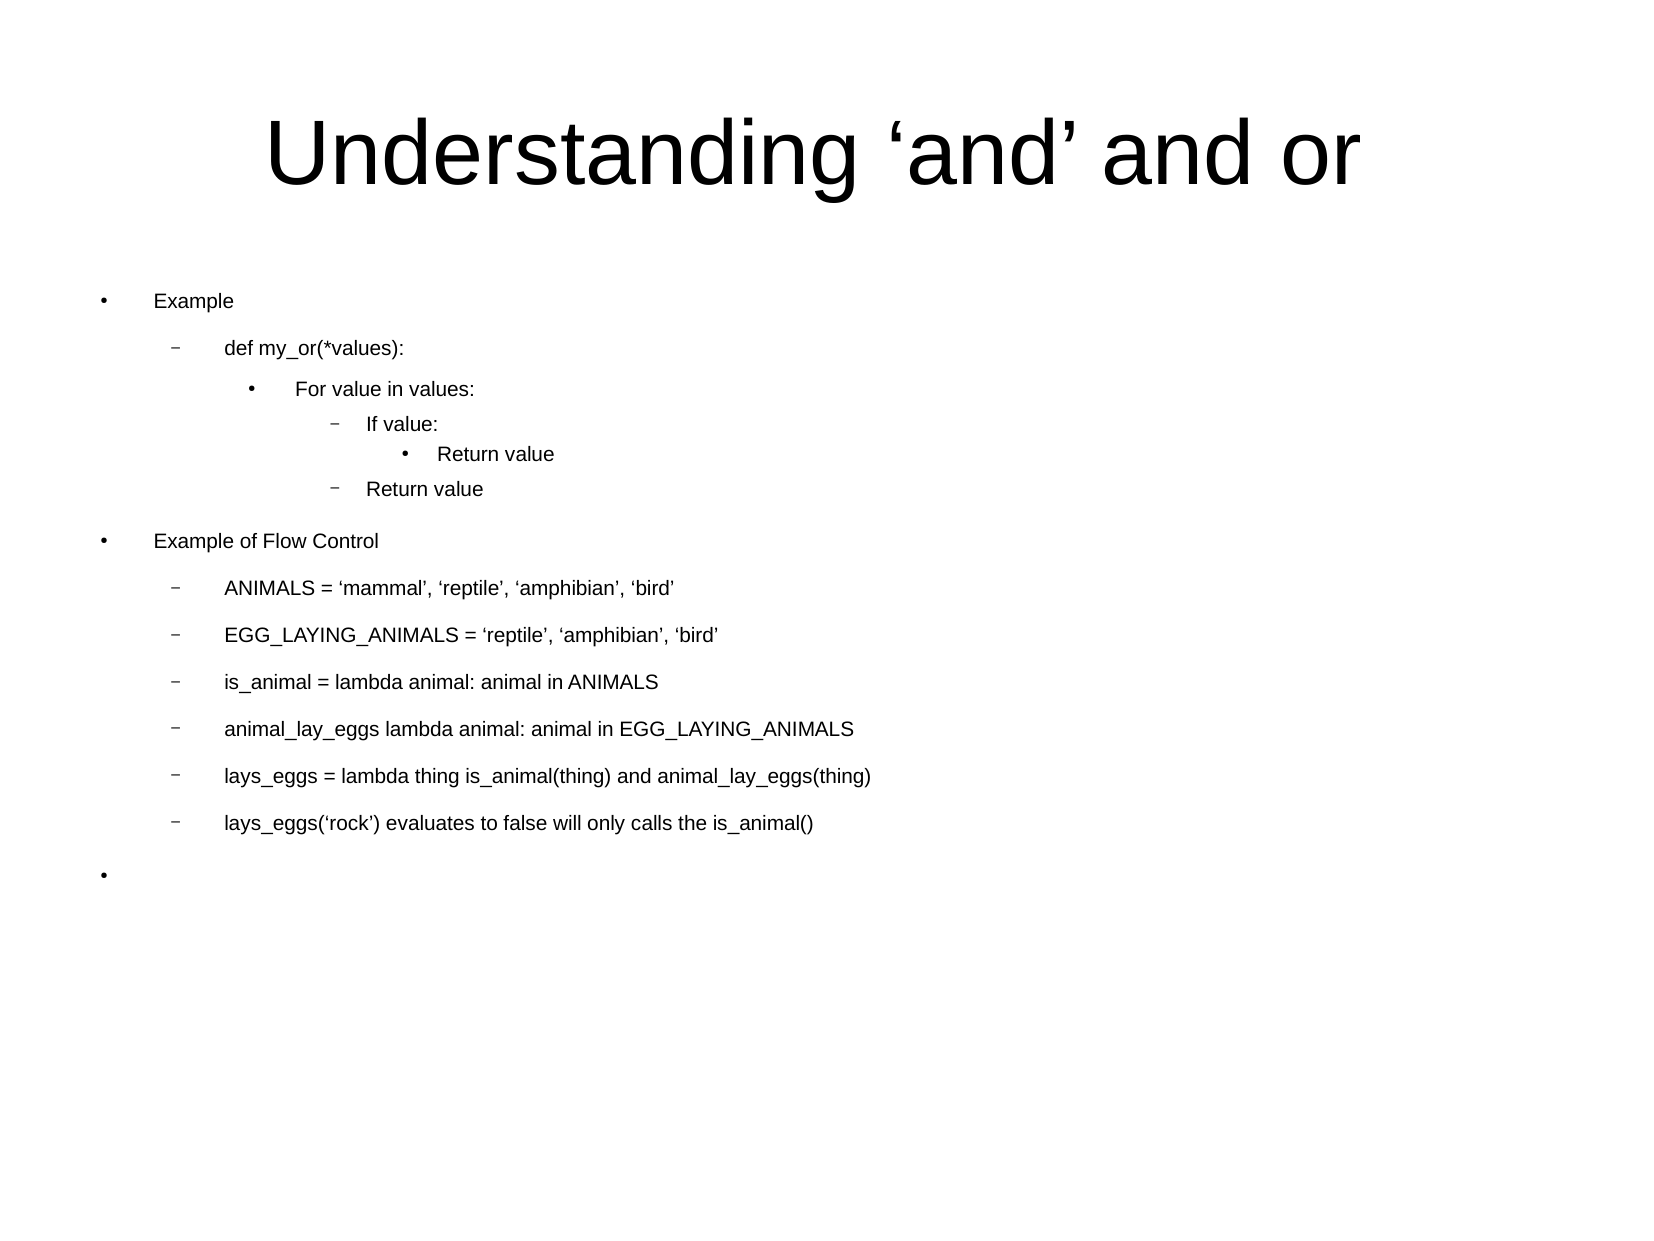

# Understanding ‘and’ and or
Example
def my_or(*values):
For value in values:
If value:
Return value
Return value
Example of Flow Control
ANIMALS = ‘mammal’, ‘reptile’, ‘amphibian’, ‘bird’
EGG_LAYING_ANIMALS = ‘reptile’, ‘amphibian’, ‘bird’
is_animal = lambda animal: animal in ANIMALS
animal_lay_eggs lambda animal: animal in EGG_LAYING_ANIMALS
lays_eggs = lambda thing is_animal(thing) and animal_lay_eggs(thing)
lays_eggs(‘rock’) evaluates to false will only calls the is_animal()